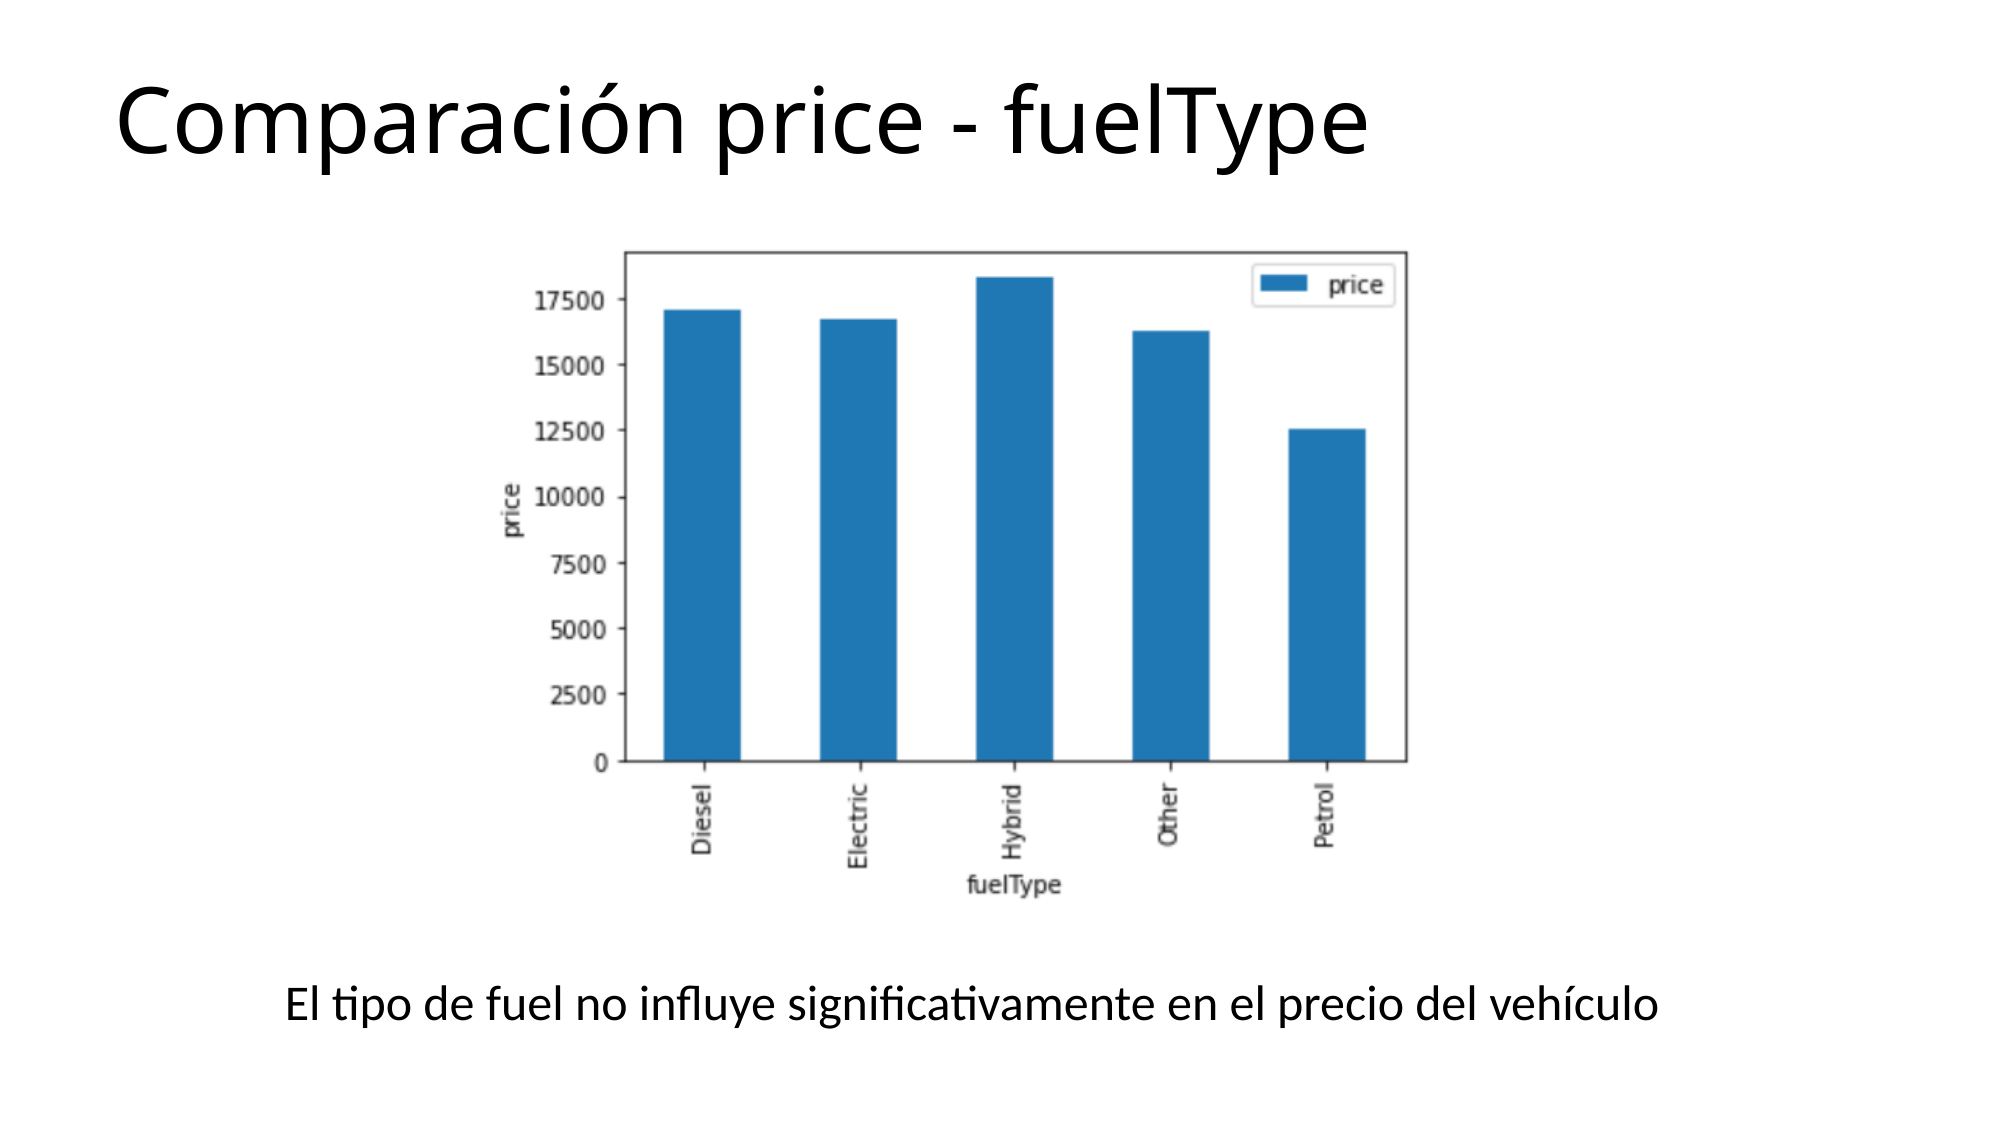

Comparación price - fuelType
El tipo de fuel no influye significativamente en el precio del vehículo